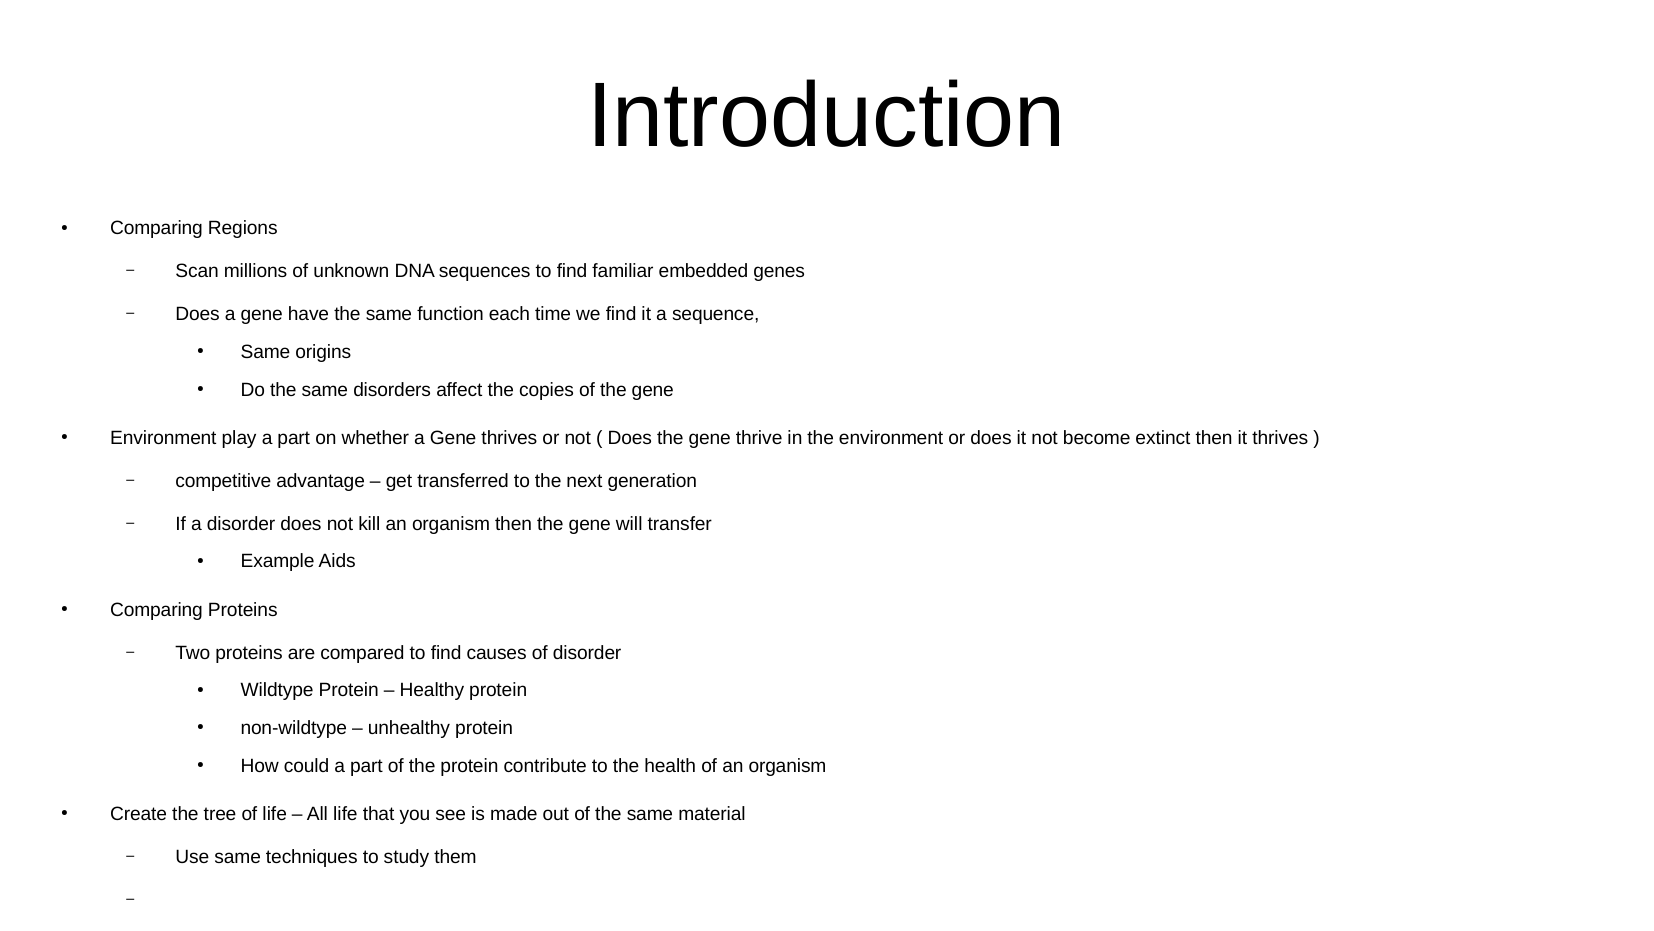

# Introduction
Comparing Regions
Scan millions of unknown DNA sequences to find familiar embedded genes
Does a gene have the same function each time we find it a sequence,
Same origins
Do the same disorders affect the copies of the gene
Environment play a part on whether a Gene thrives or not ( Does the gene thrive in the environment or does it not become extinct then it thrives )
competitive advantage – get transferred to the next generation
If a disorder does not kill an organism then the gene will transfer
Example Aids
Comparing Proteins
Two proteins are compared to find causes of disorder
Wildtype Protein – Healthy protein
non-wildtype – unhealthy protein
How could a part of the protein contribute to the health of an organism
Create the tree of life – All life that you see is made out of the same material
Use same techniques to study them